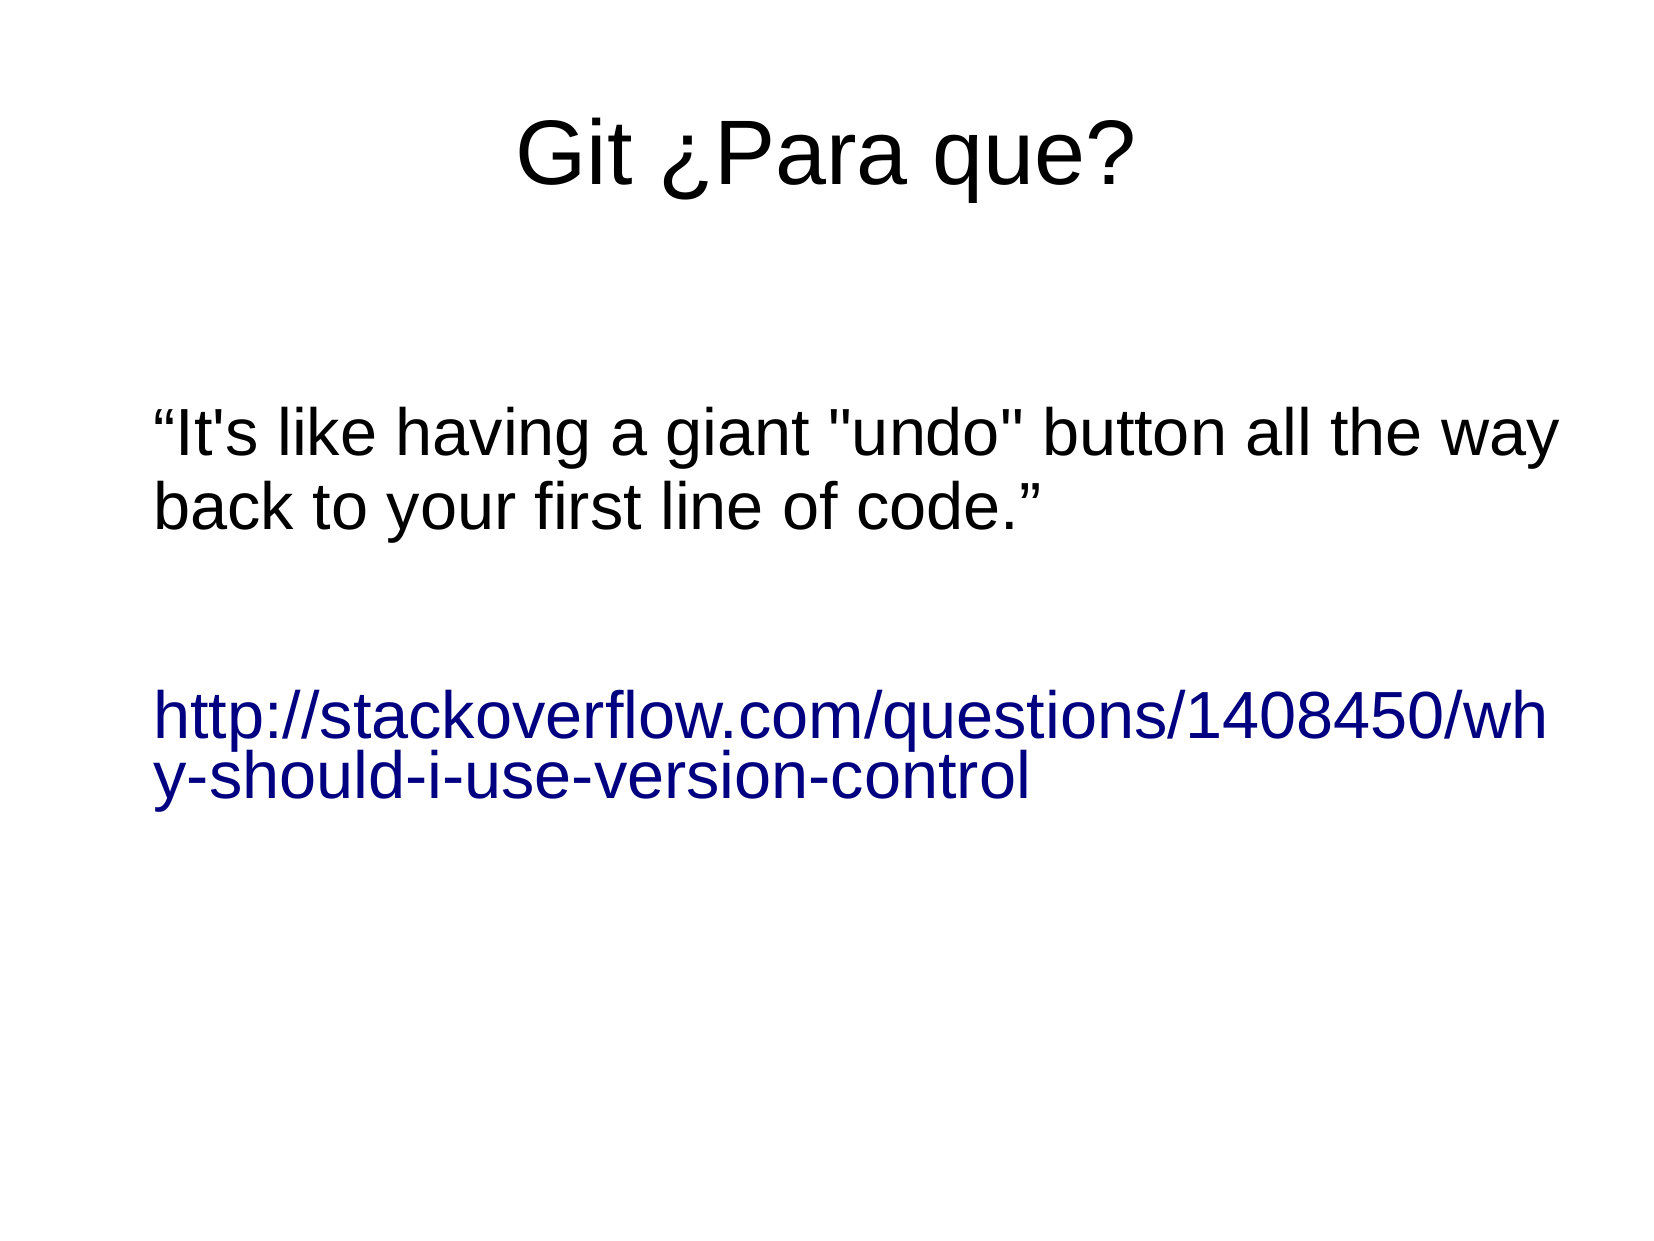

# Git ¿Para que?
“It's like having a giant "undo" button all the way back to your first line of code.”
http://stackoverflow.com/questions/1408450/why-should-i-use-version-control